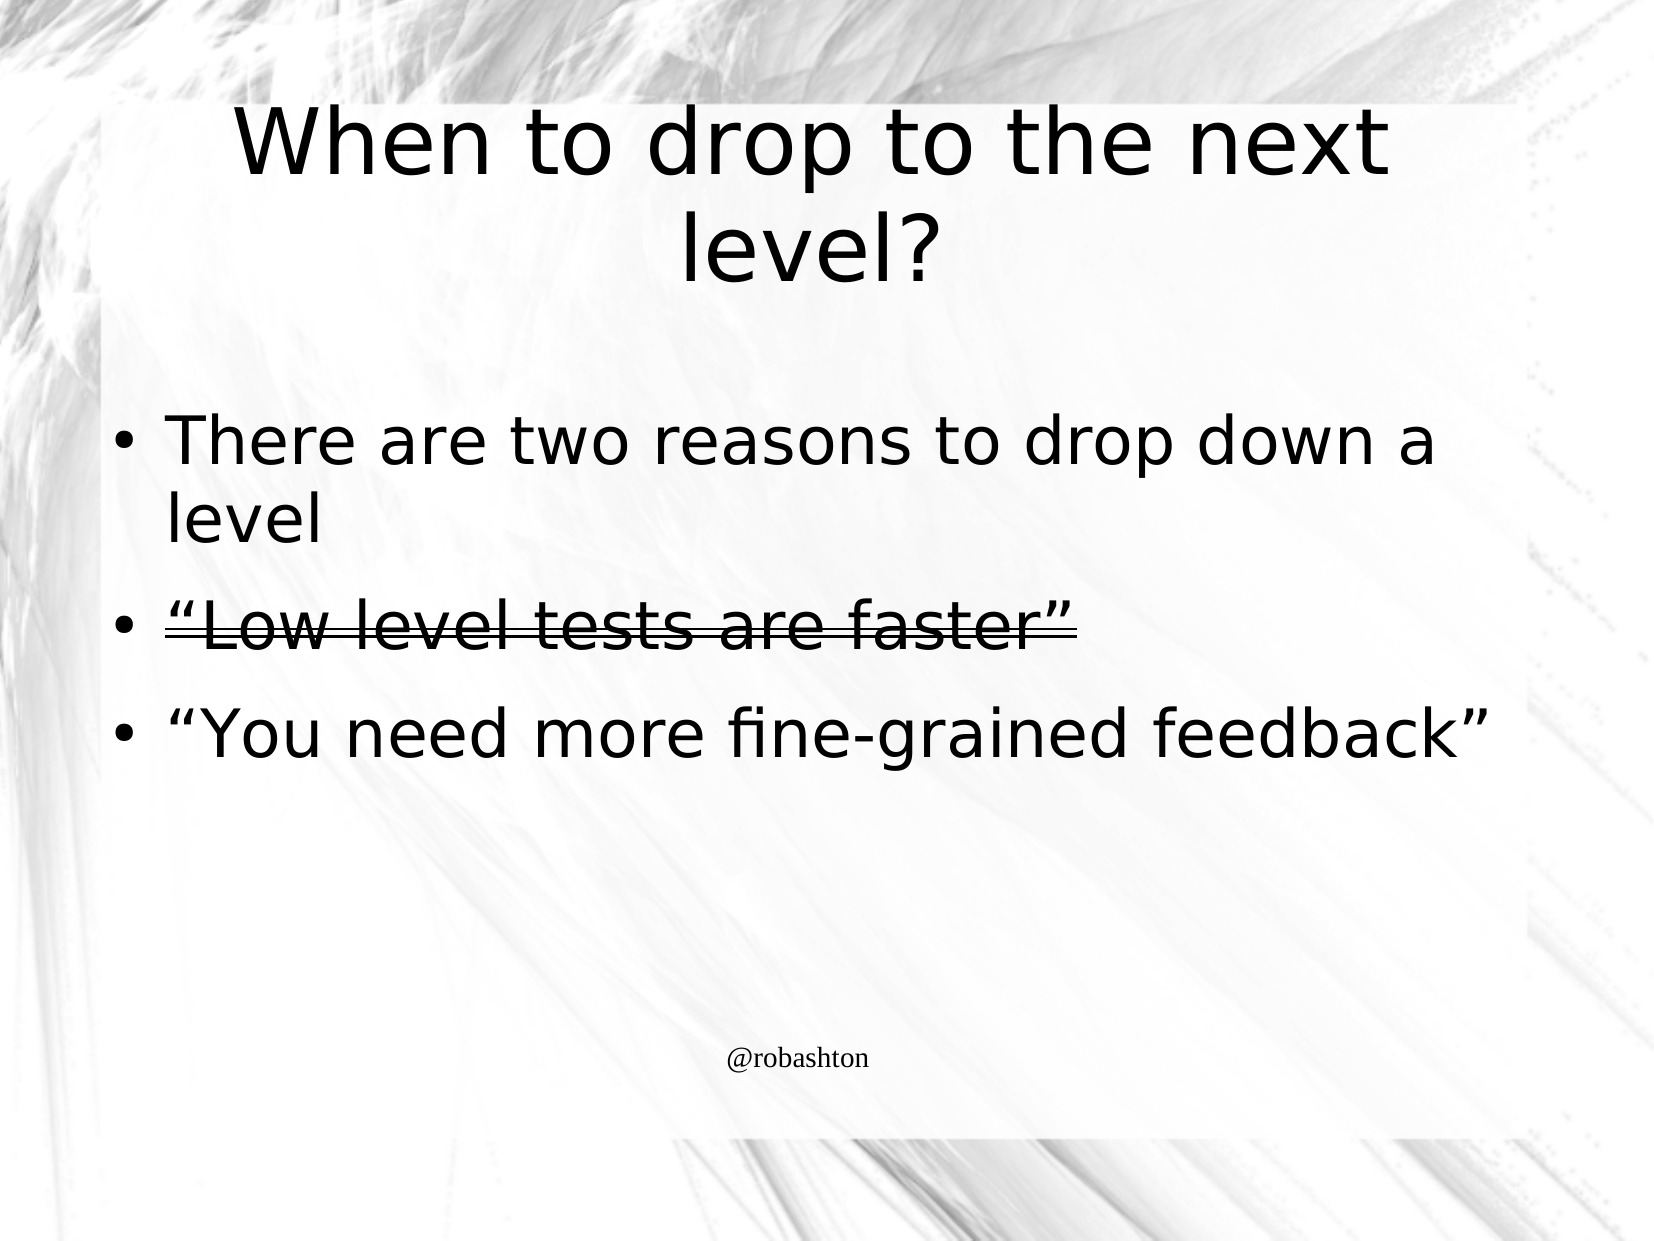

# When to drop to the next level?
There are two reasons to drop down a level
“Low level tests are faster”
“You need more fine-grained feedback”
@robashton